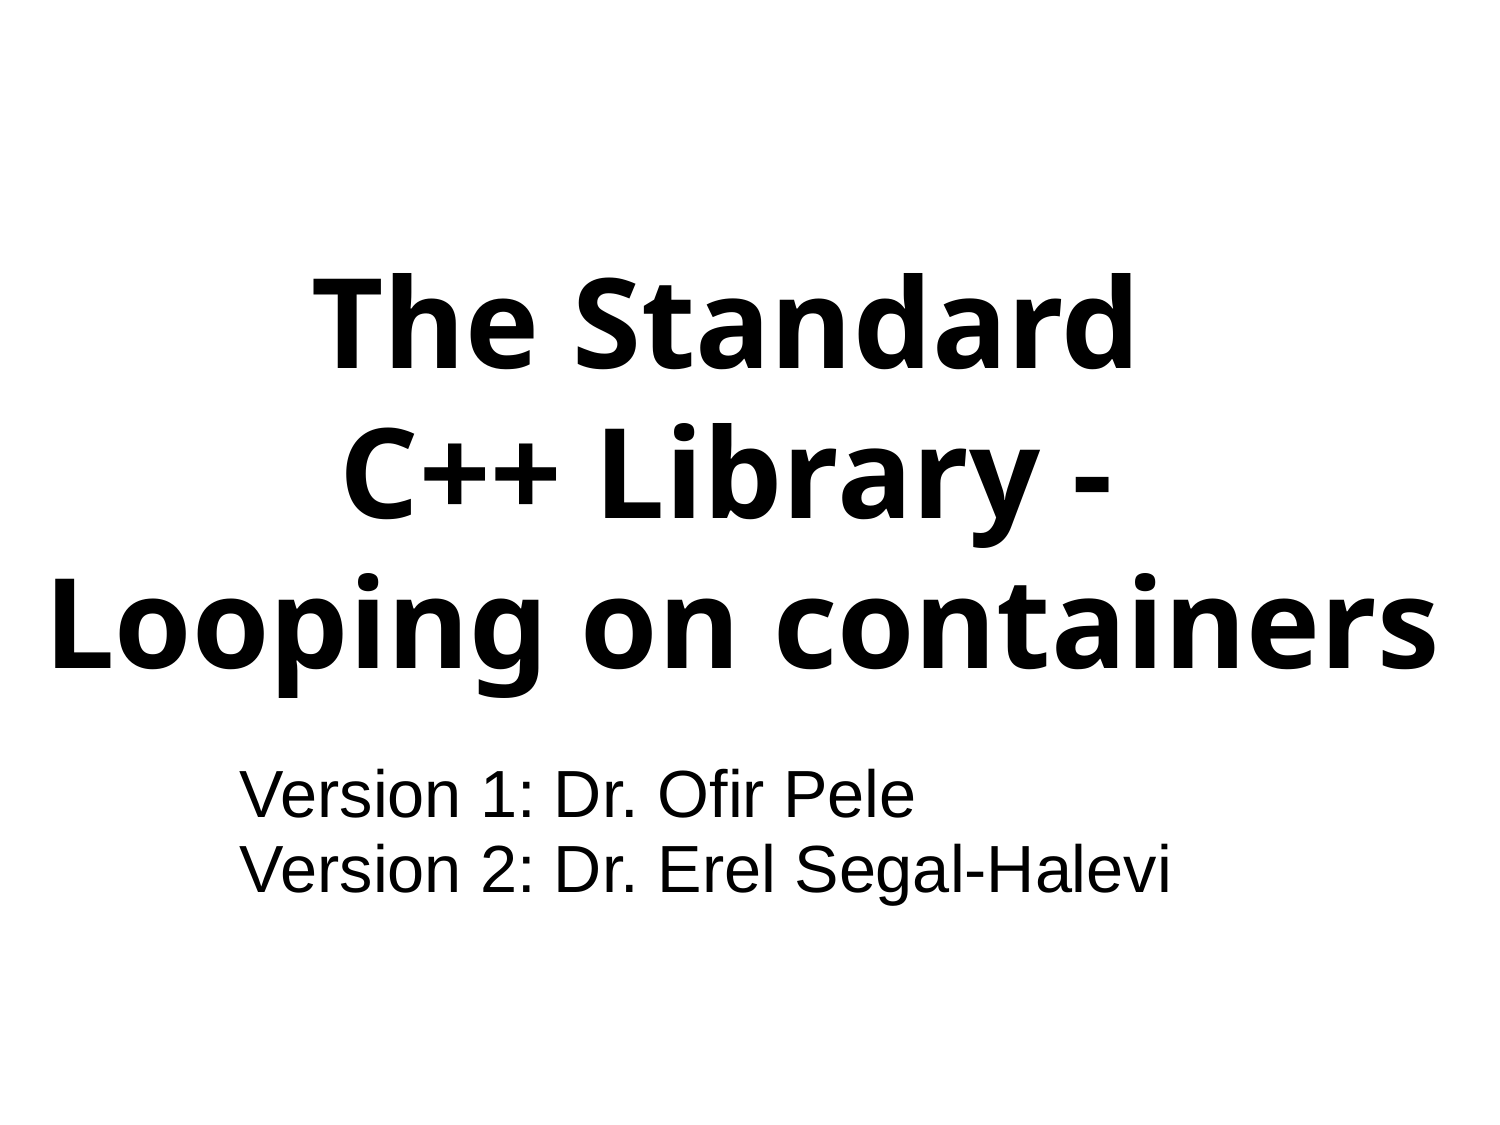

The Standard
C++ Library -
Looping on containers
Version 1: Dr. Ofir Pele
Version 2: Dr. Erel Segal-Halevi